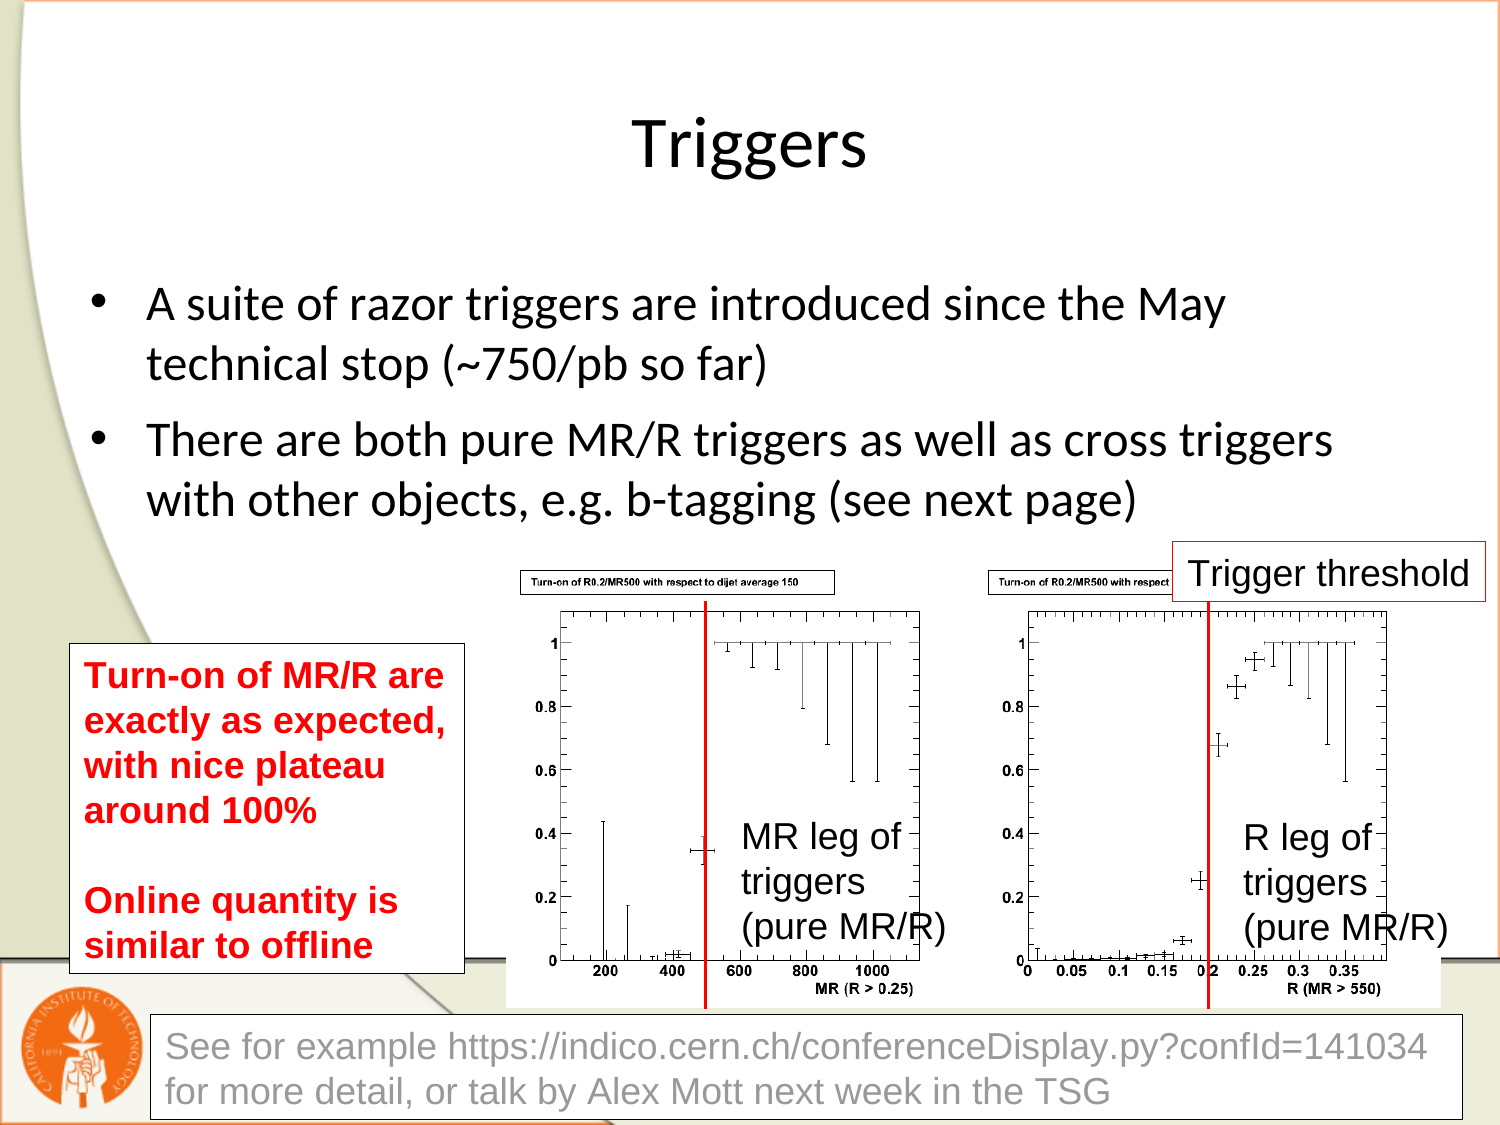

# Triggers
A suite of razor triggers are introduced since the May technical stop (~750/pb so far)
There are both pure MR/R triggers as well as cross triggers with other objects, e.g. b-tagging (see next page)
Trigger threshold
Turn-on of MR/R are exactly as expected, with nice plateau around 100%
Online quantity is similar to offline
MR leg of triggers (pure MR/R)
R leg of triggers (pure MR/R)
See for example https://indico.cern.ch/conferenceDisplay.py?confId=141034 for more detail, or talk by Alex Mott next week in the TSG
Yi Chen, LQ3 Meeting, June 17, 2011
17